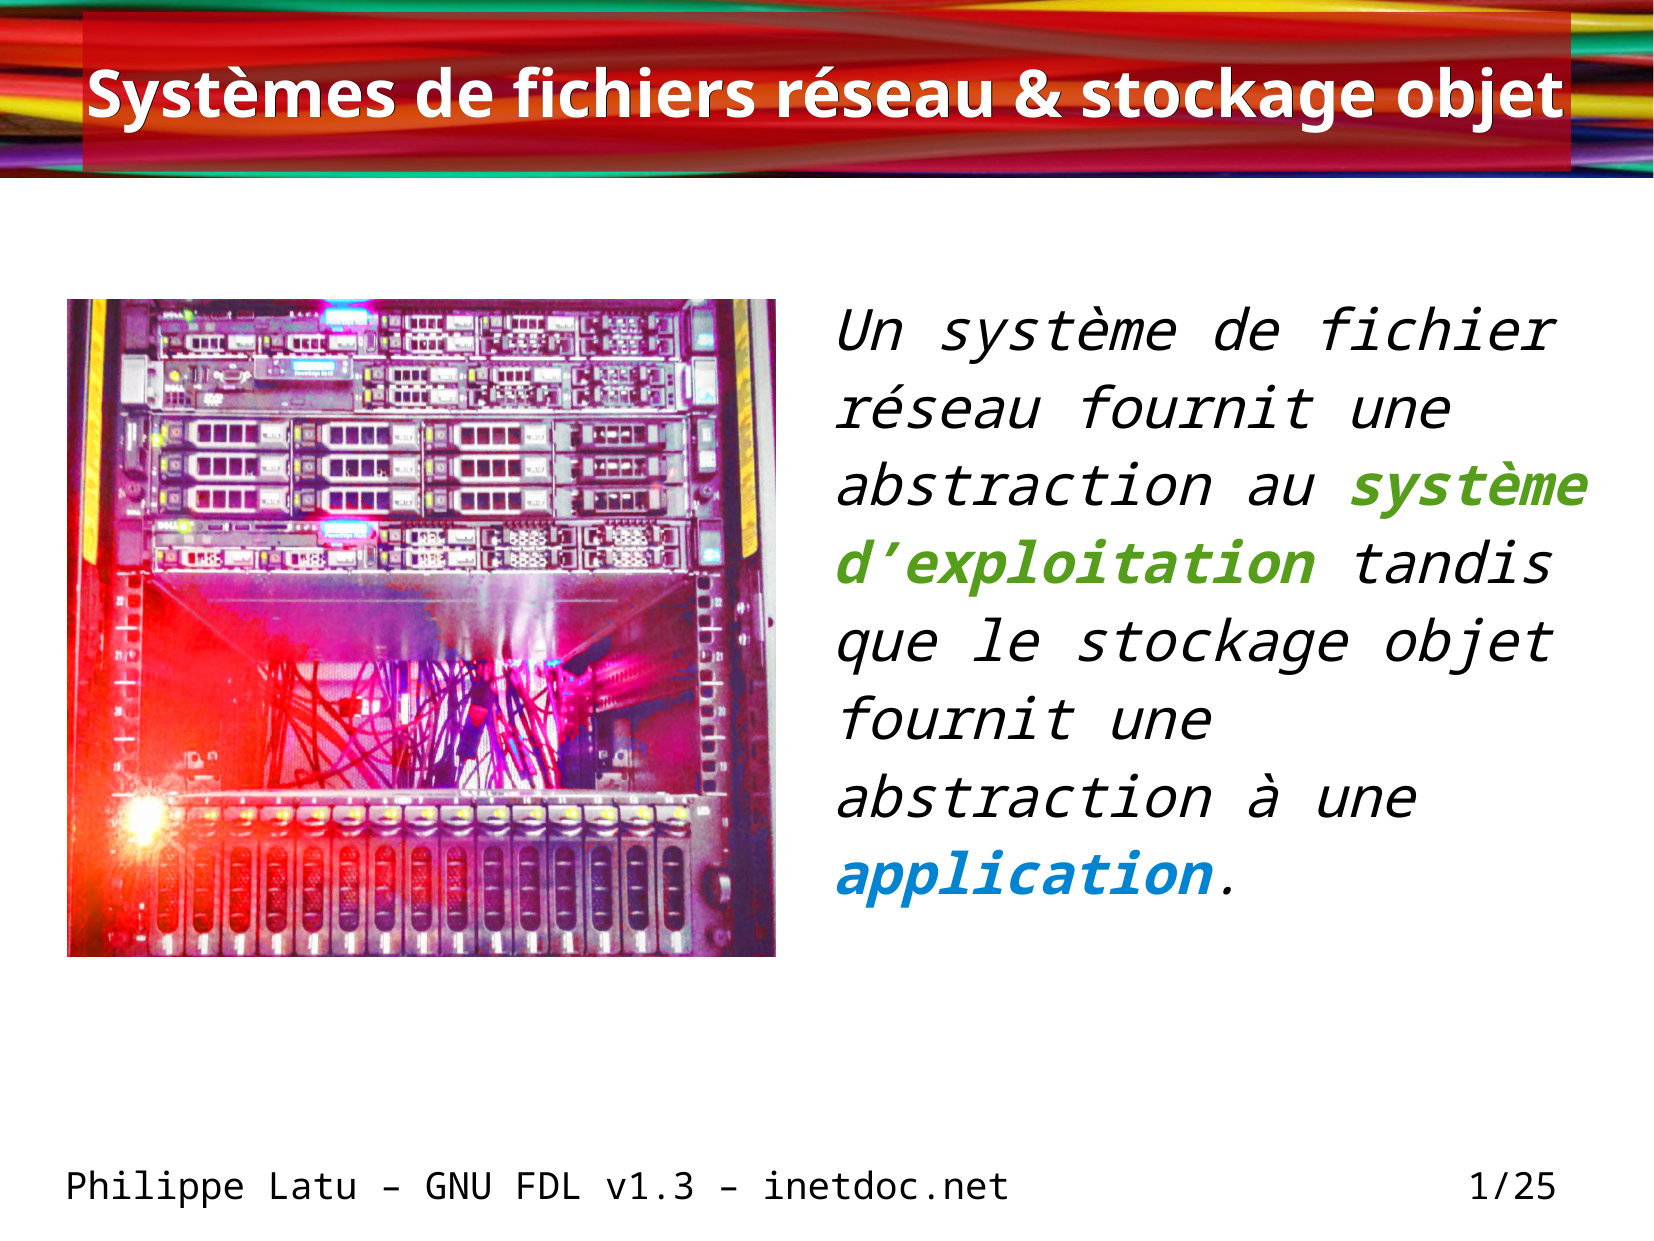

# Systèmes de fichiers réseau & stockage objet
Un système de fichier réseau fournit une abstraction au système d’exploitation tandis que le stockage objet fournit une abstraction à une application.
Philippe Latu – GNU FDL v1.3 – inetdoc.net							1/25